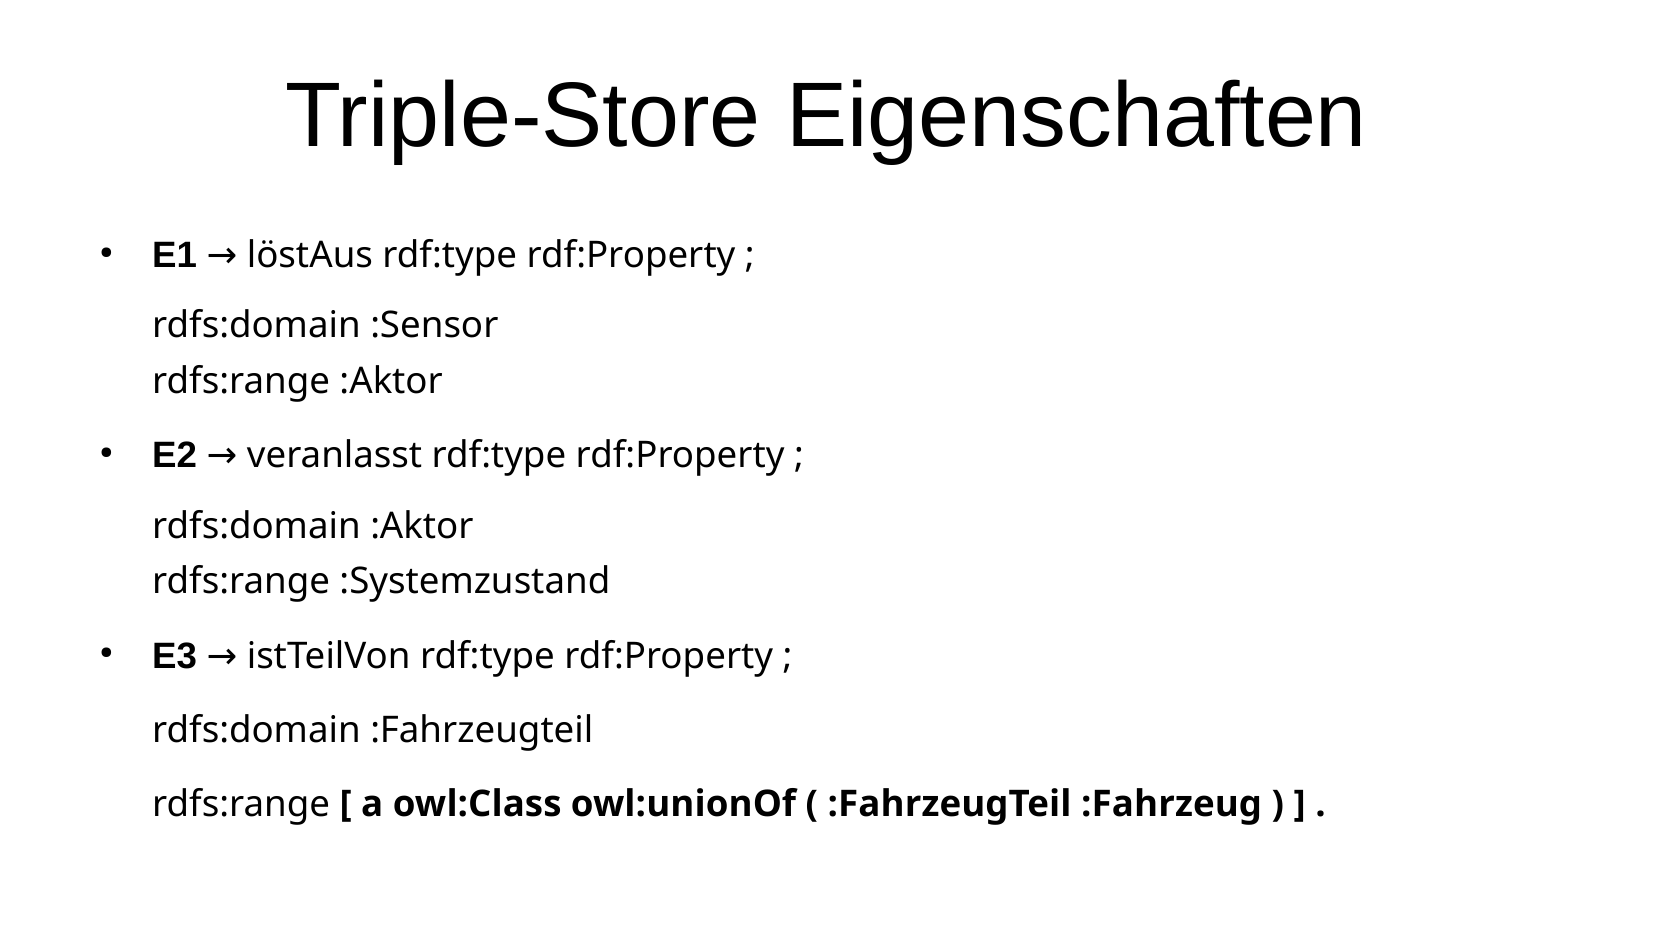

# Triple-Store Eigenschaften
E1 → löstAus rdf:type rdf:Property ;
rdfs:domain :Sensor
rdfs:range :Aktor
E2 → veranlasst rdf:type rdf:Property ;
rdfs:domain :Aktor
rdfs:range :Systemzustand
E3 → istTeilVon rdf:type rdf:Property ;
rdfs:domain :Fahrzeugteil
rdfs:range [ a owl:Class owl:unionOf ( :FahrzeugTeil :Fahrzeug ) ] .